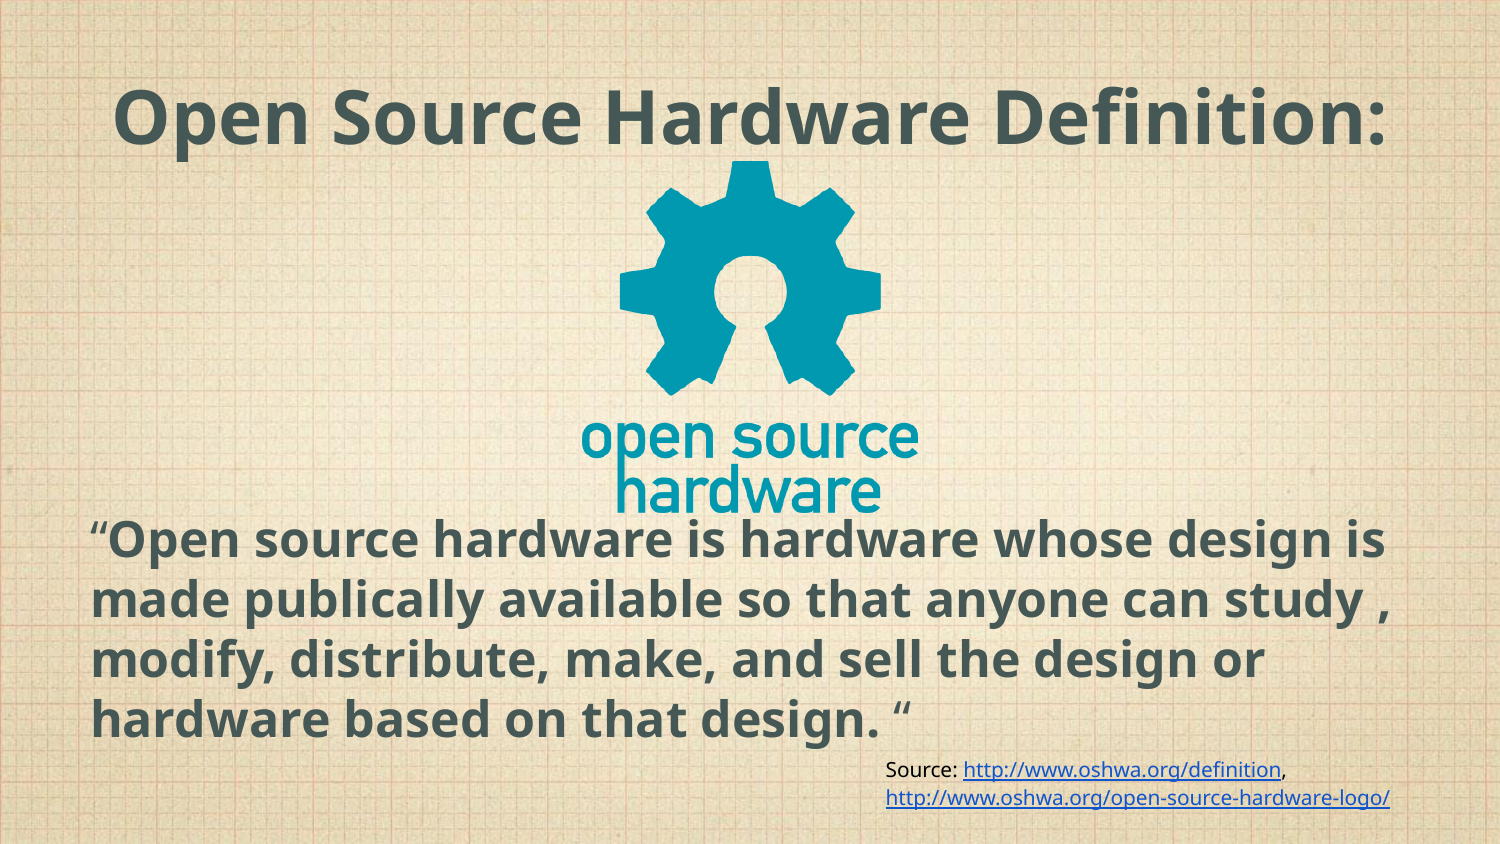

# Open Source Hardware Definition:
“Open source hardware is hardware whose design is made publically available so that anyone can study , modify, distribute, make, and sell the design or hardware based on that design. “
Source: http://www.oshwa.org/definition,
http://www.oshwa.org/open-source-hardware-logo/